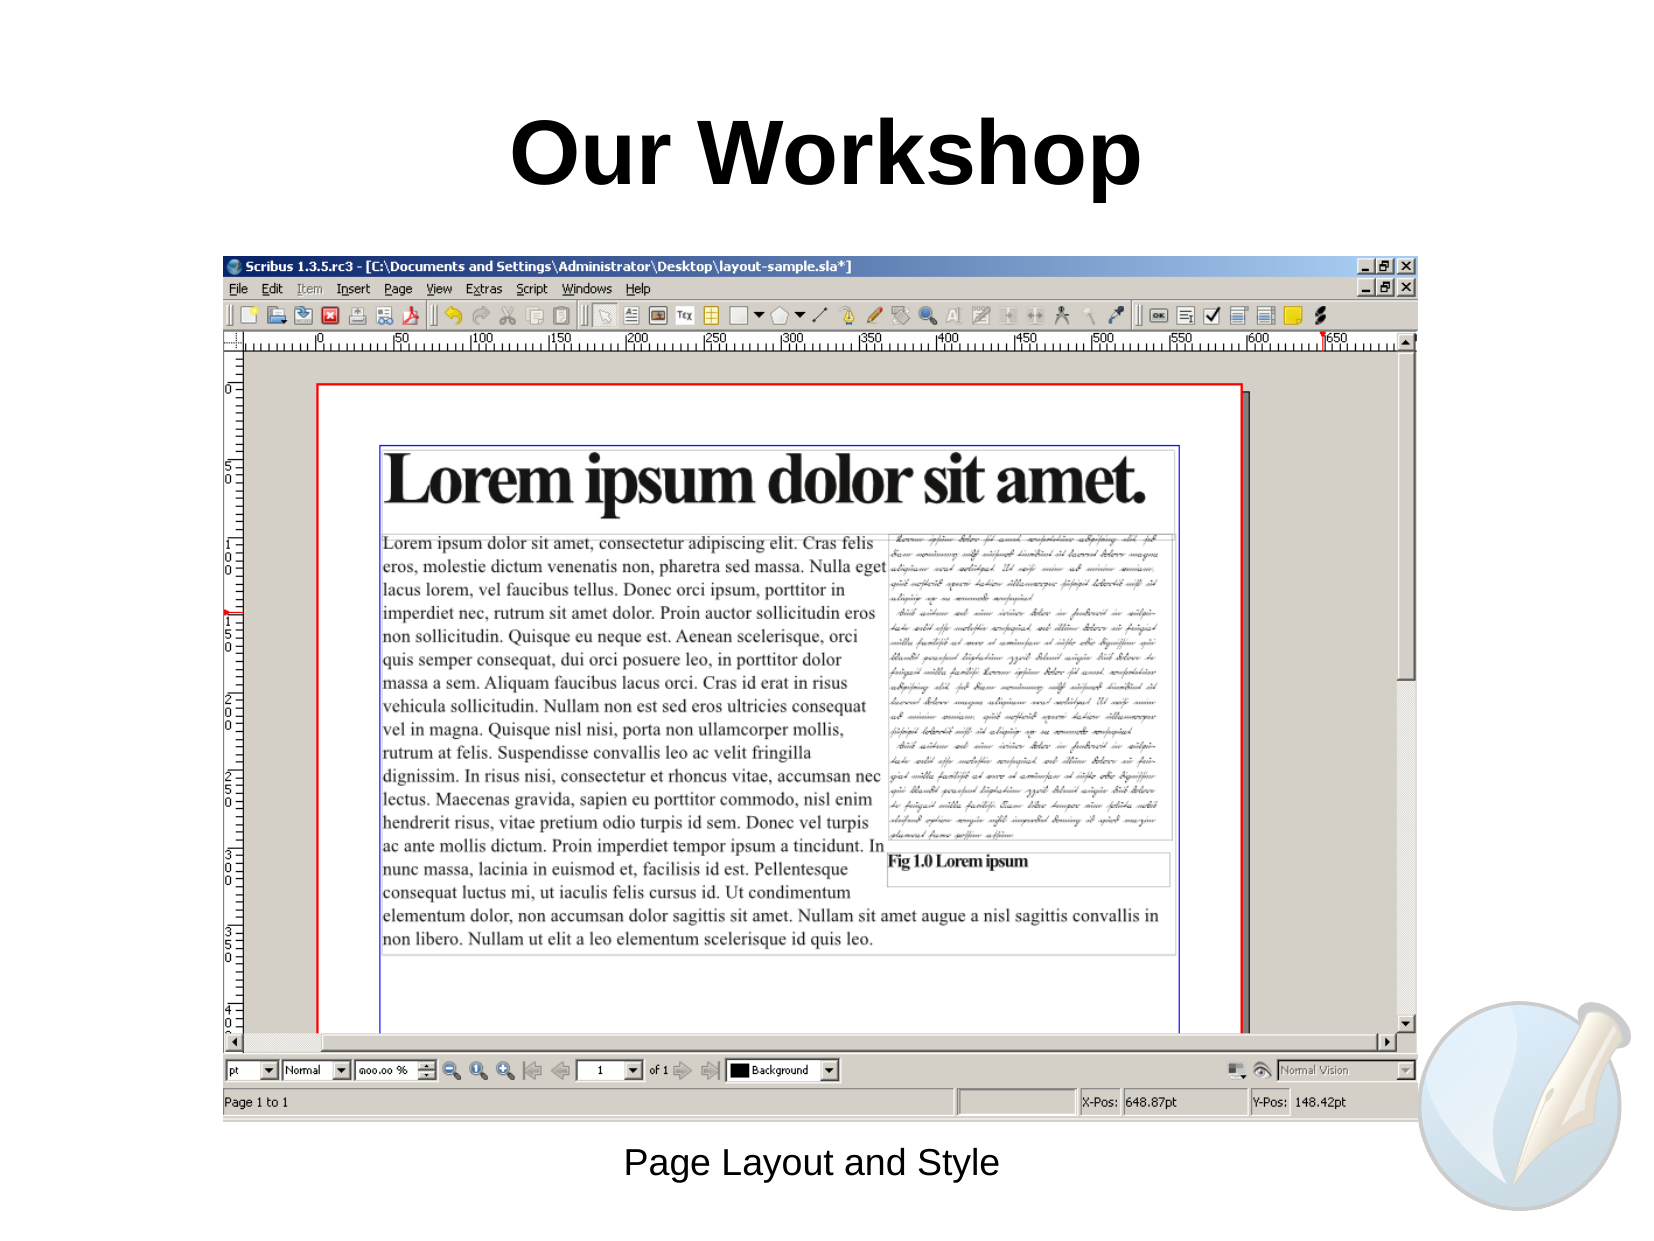

# Our Workshop
Page Layout and Style